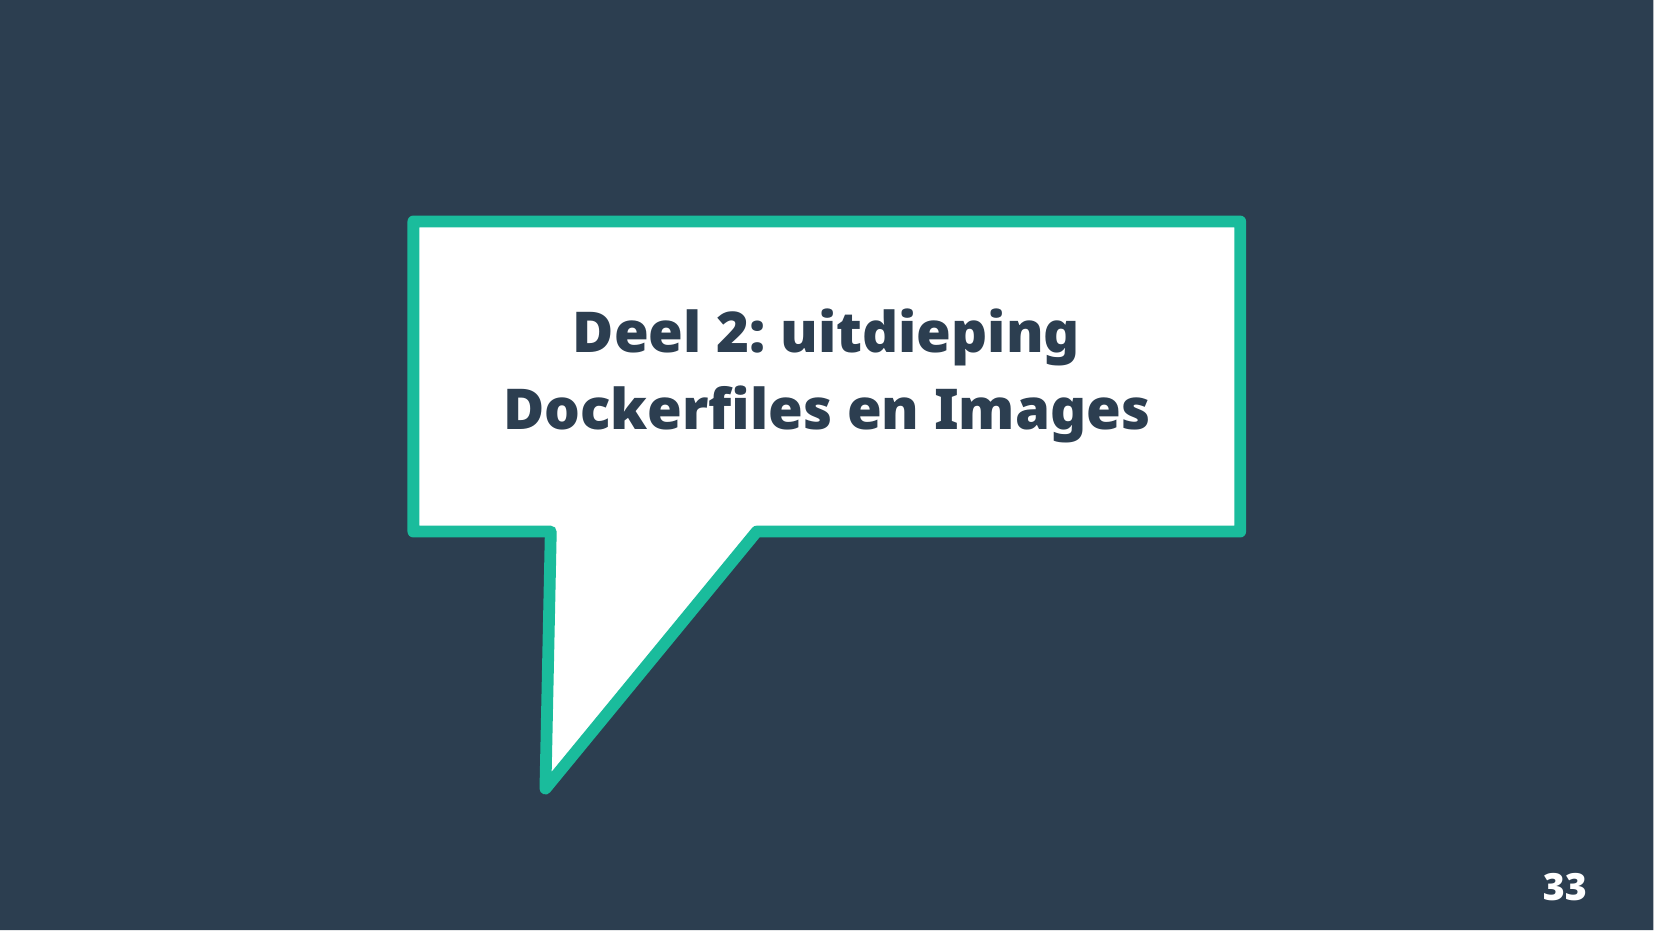

# Deel 2: uitdieping Dockerfiles en Images
33